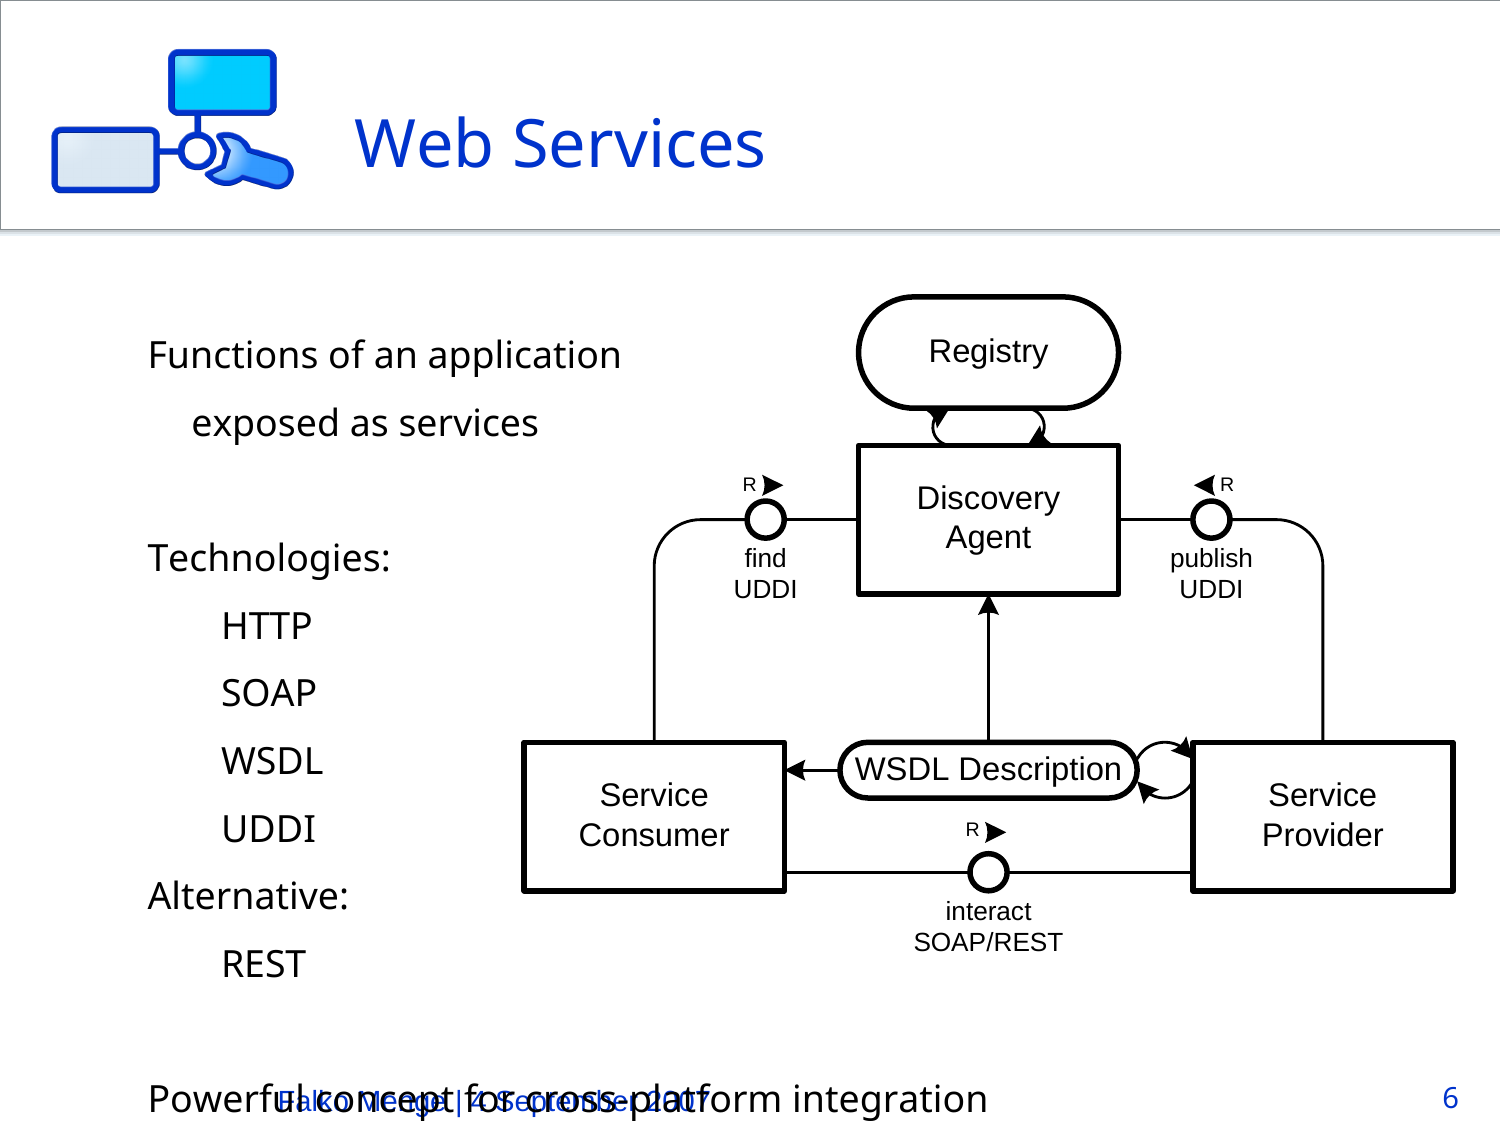

# Web Services
Functions of an application
	exposed as services
Technologies:
HTTP
SOAP
WSDL
UDDI
Alternative:
REST
Powerful concept for cross-platform integration
Falko Menge
6